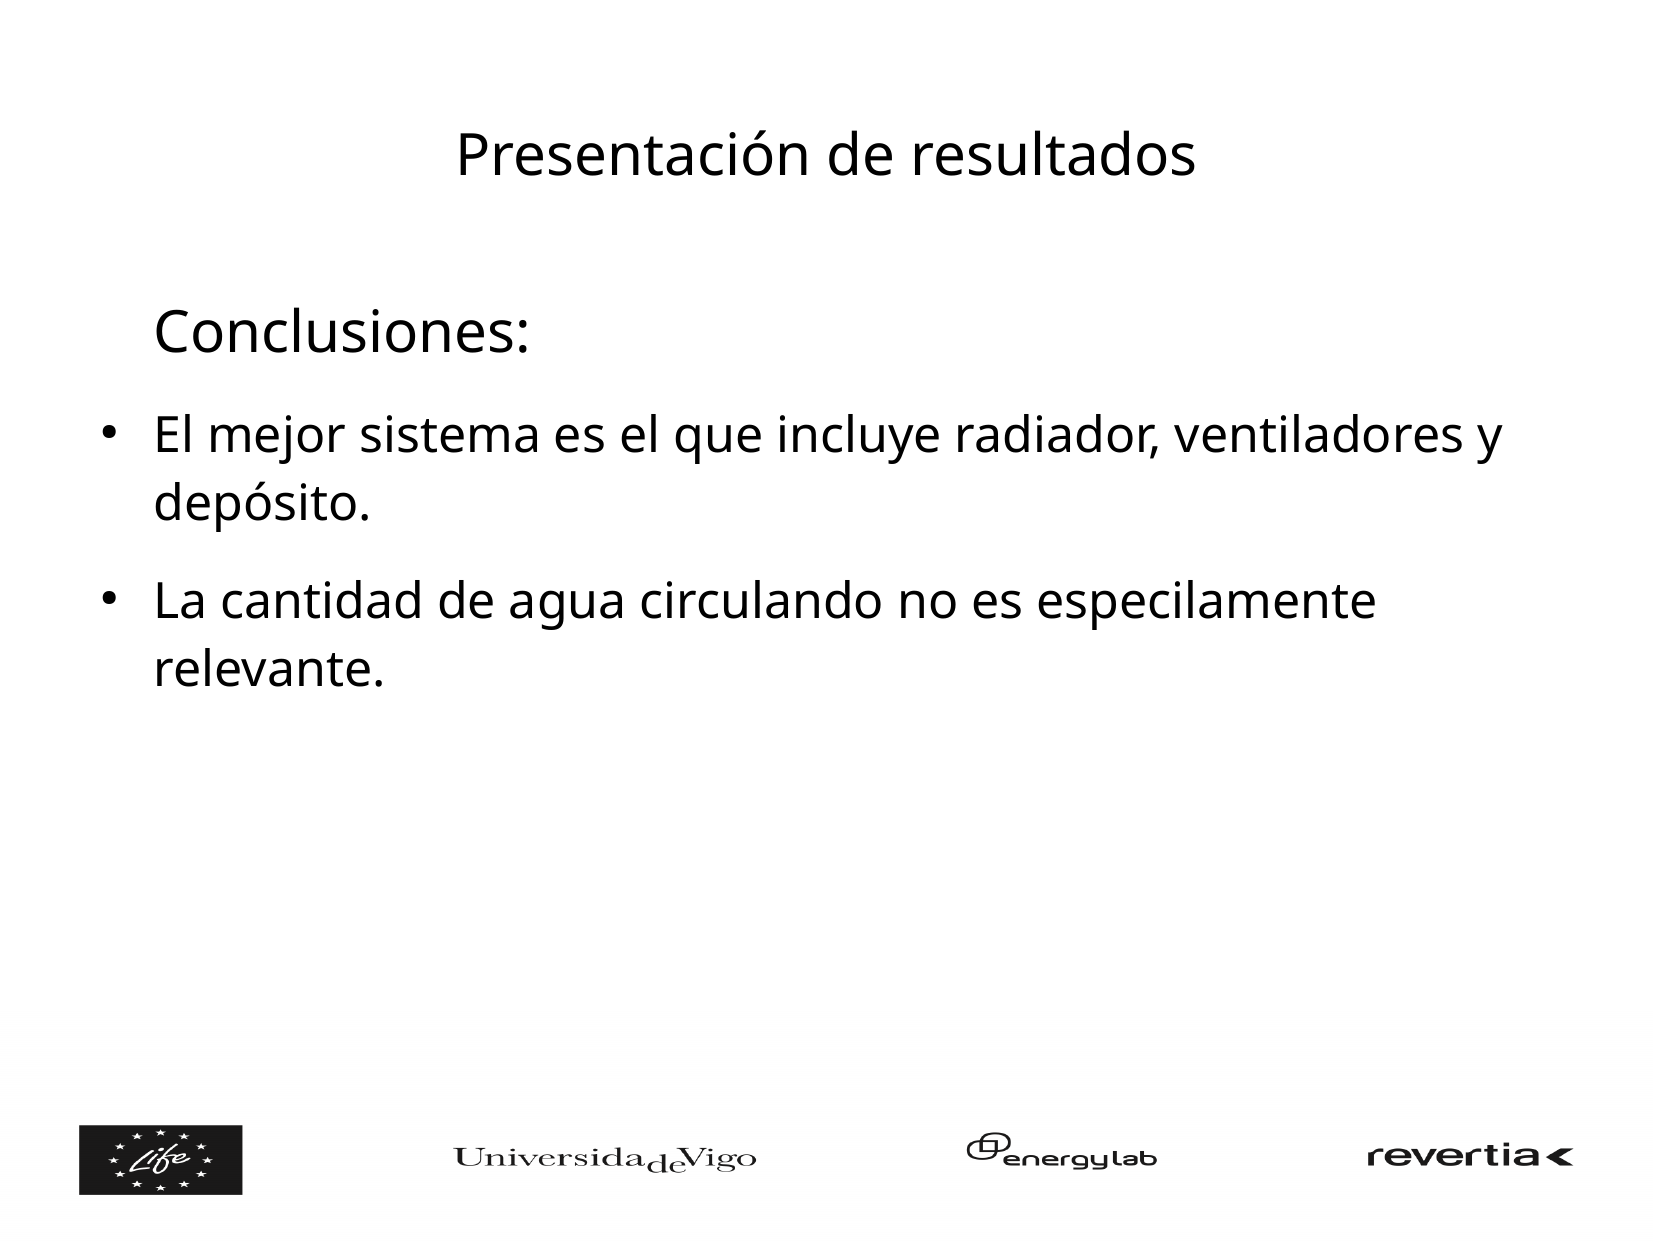

# Presentación de resultados
Conclusiones:
El mejor sistema es el que incluye radiador, ventiladores y depósito.
La cantidad de agua circulando no es especilamente relevante.